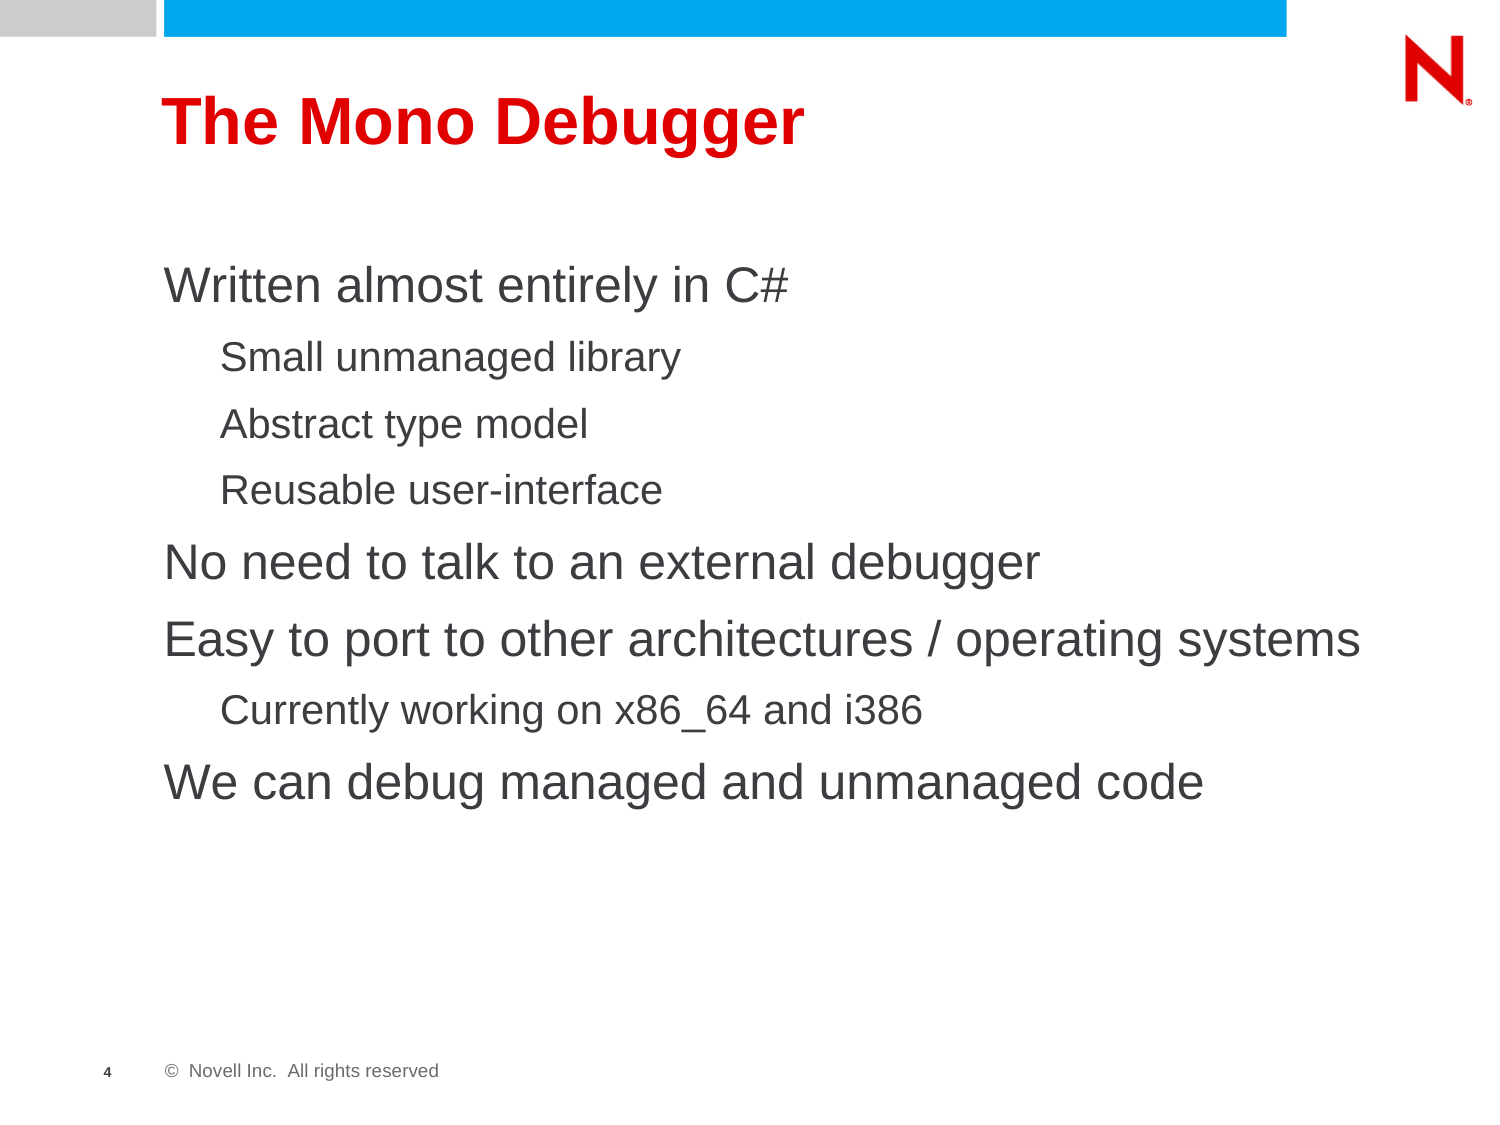

# The Mono Debugger
Written almost entirely in C#
Small unmanaged library
Abstract type model
Reusable user-interface
No need to talk to an external debugger
Easy to port to other architectures / operating systems
Currently working on x86_64 and i386
We can debug managed and unmanaged code